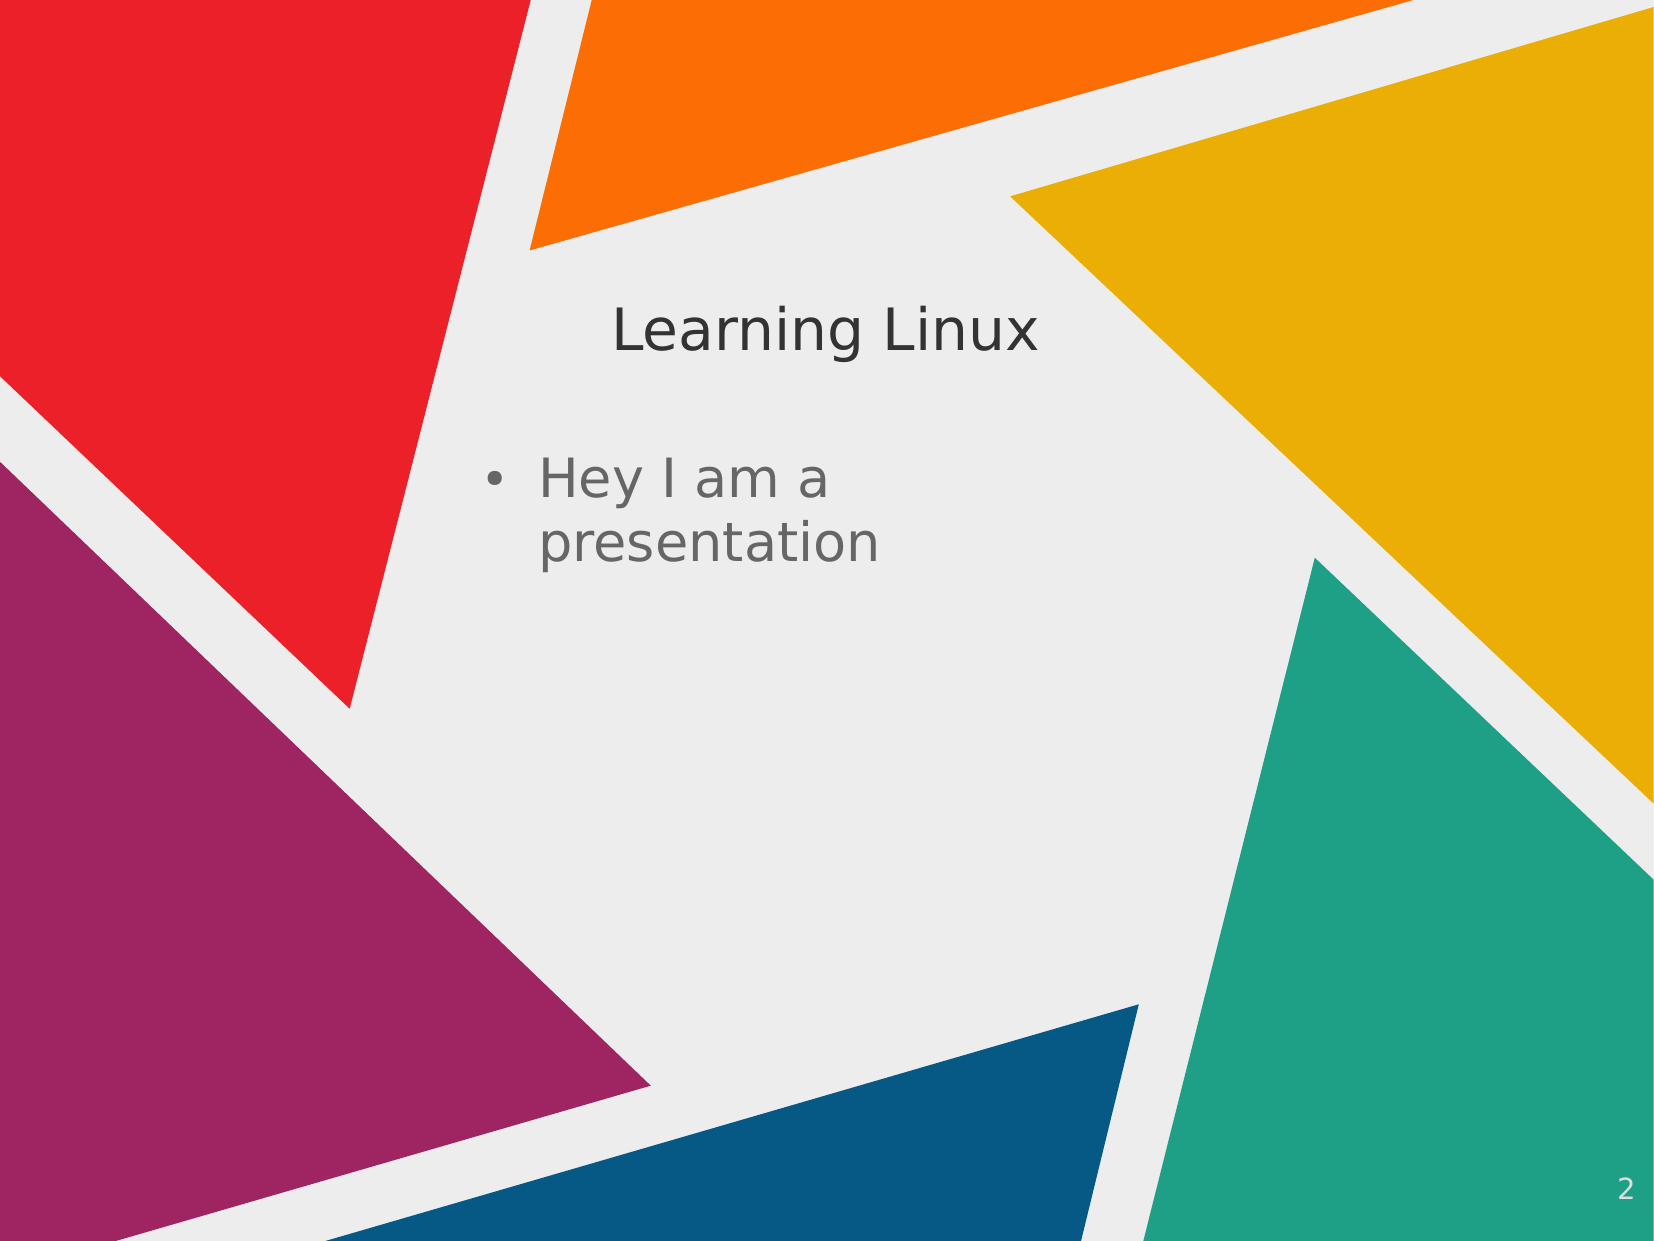

# Learning Linux
Hey I am a presentation
2